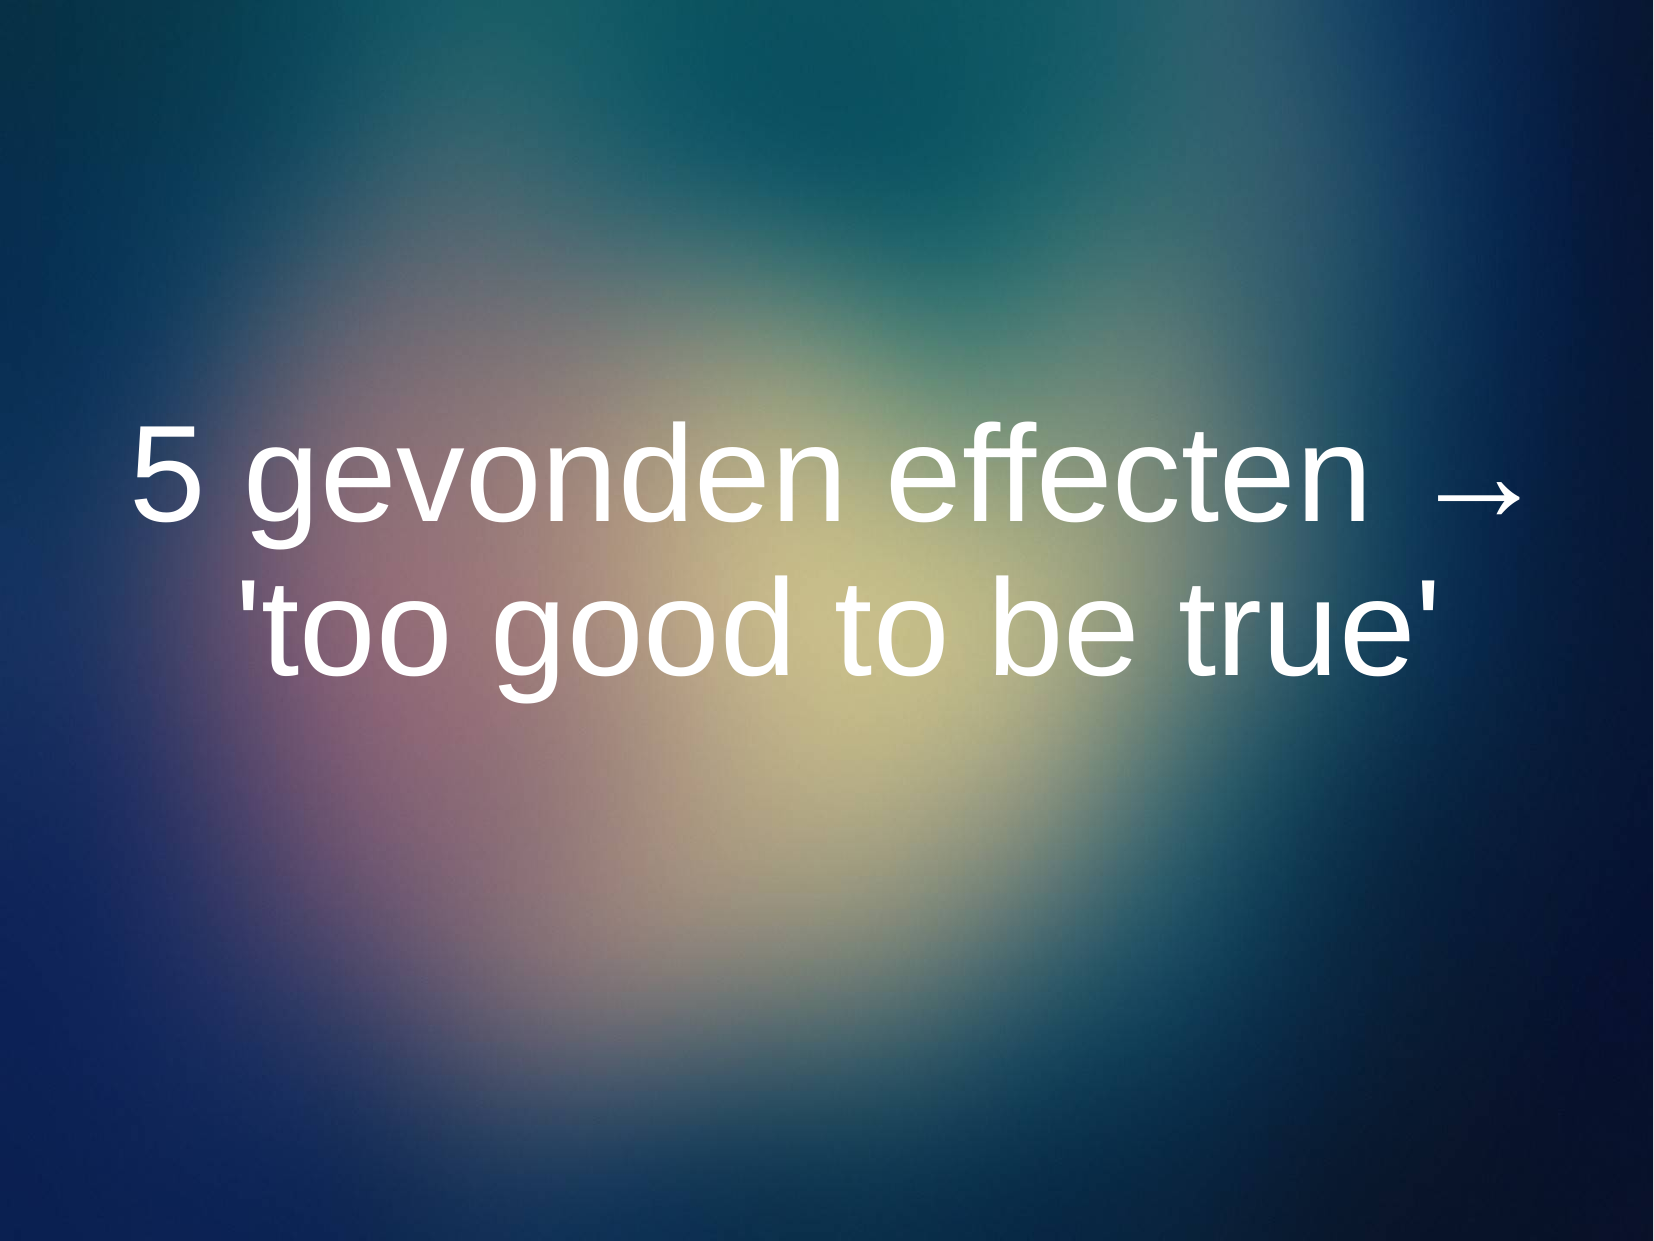

5 gevonden effecten → 'too good to be true'